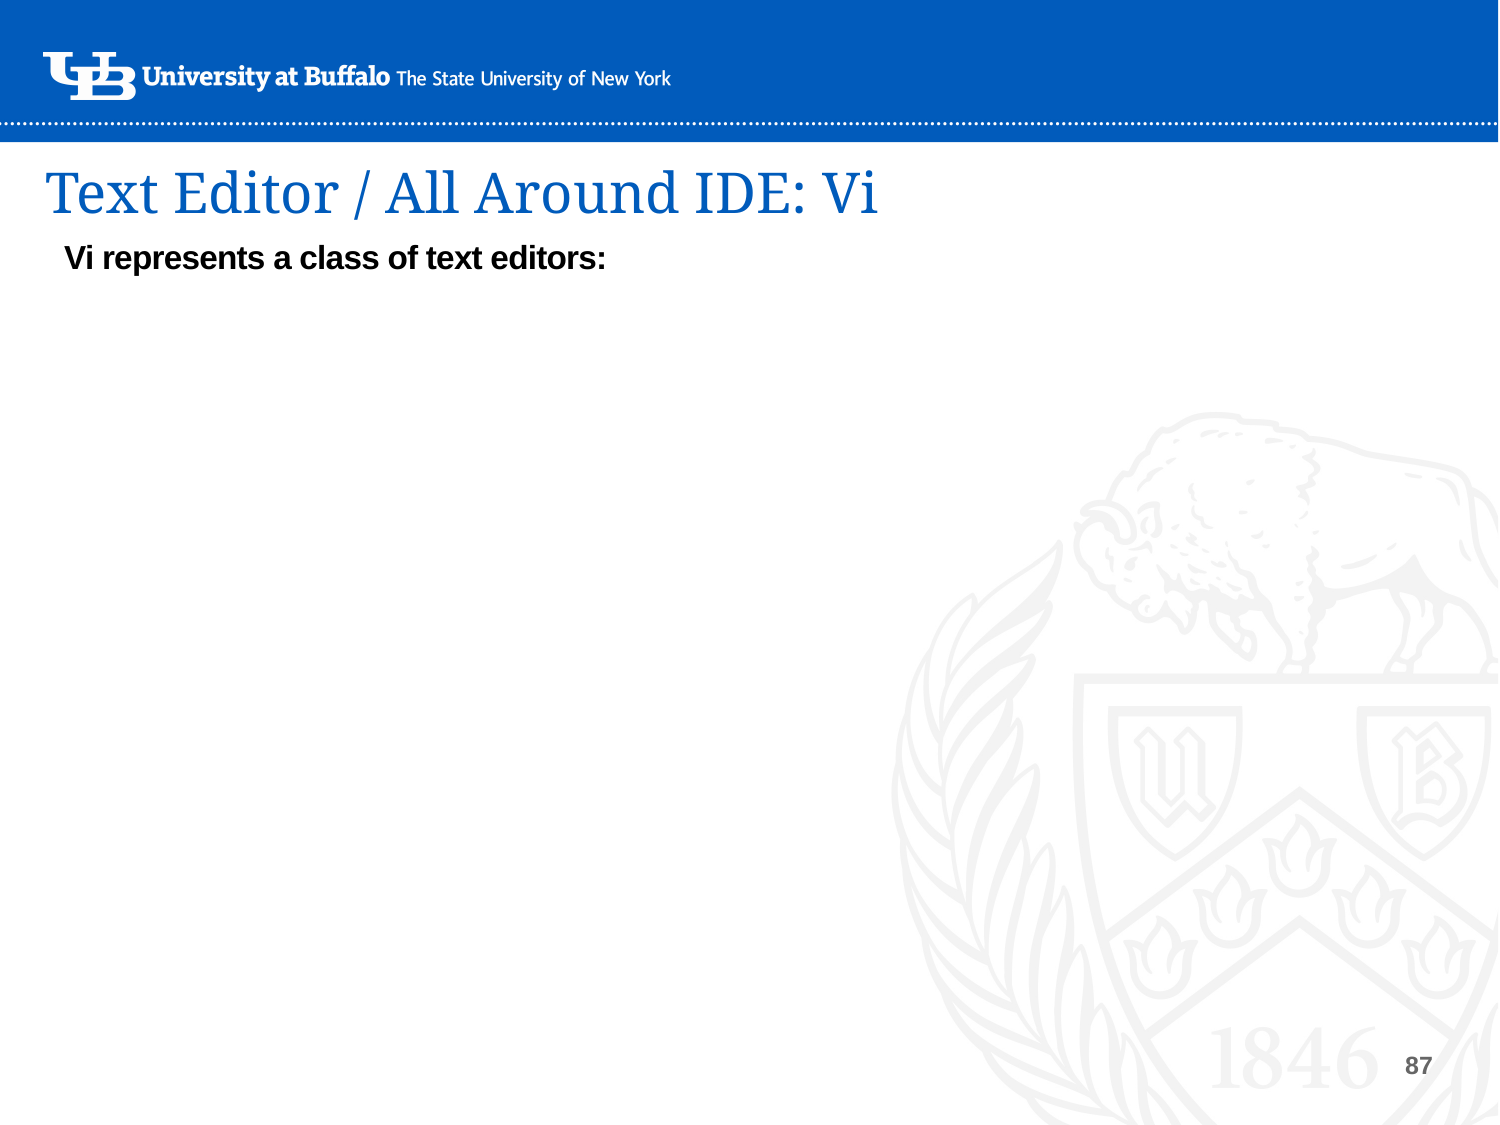

# Text Editor / All Around IDE: Vi
Vi represents a class of text editors: